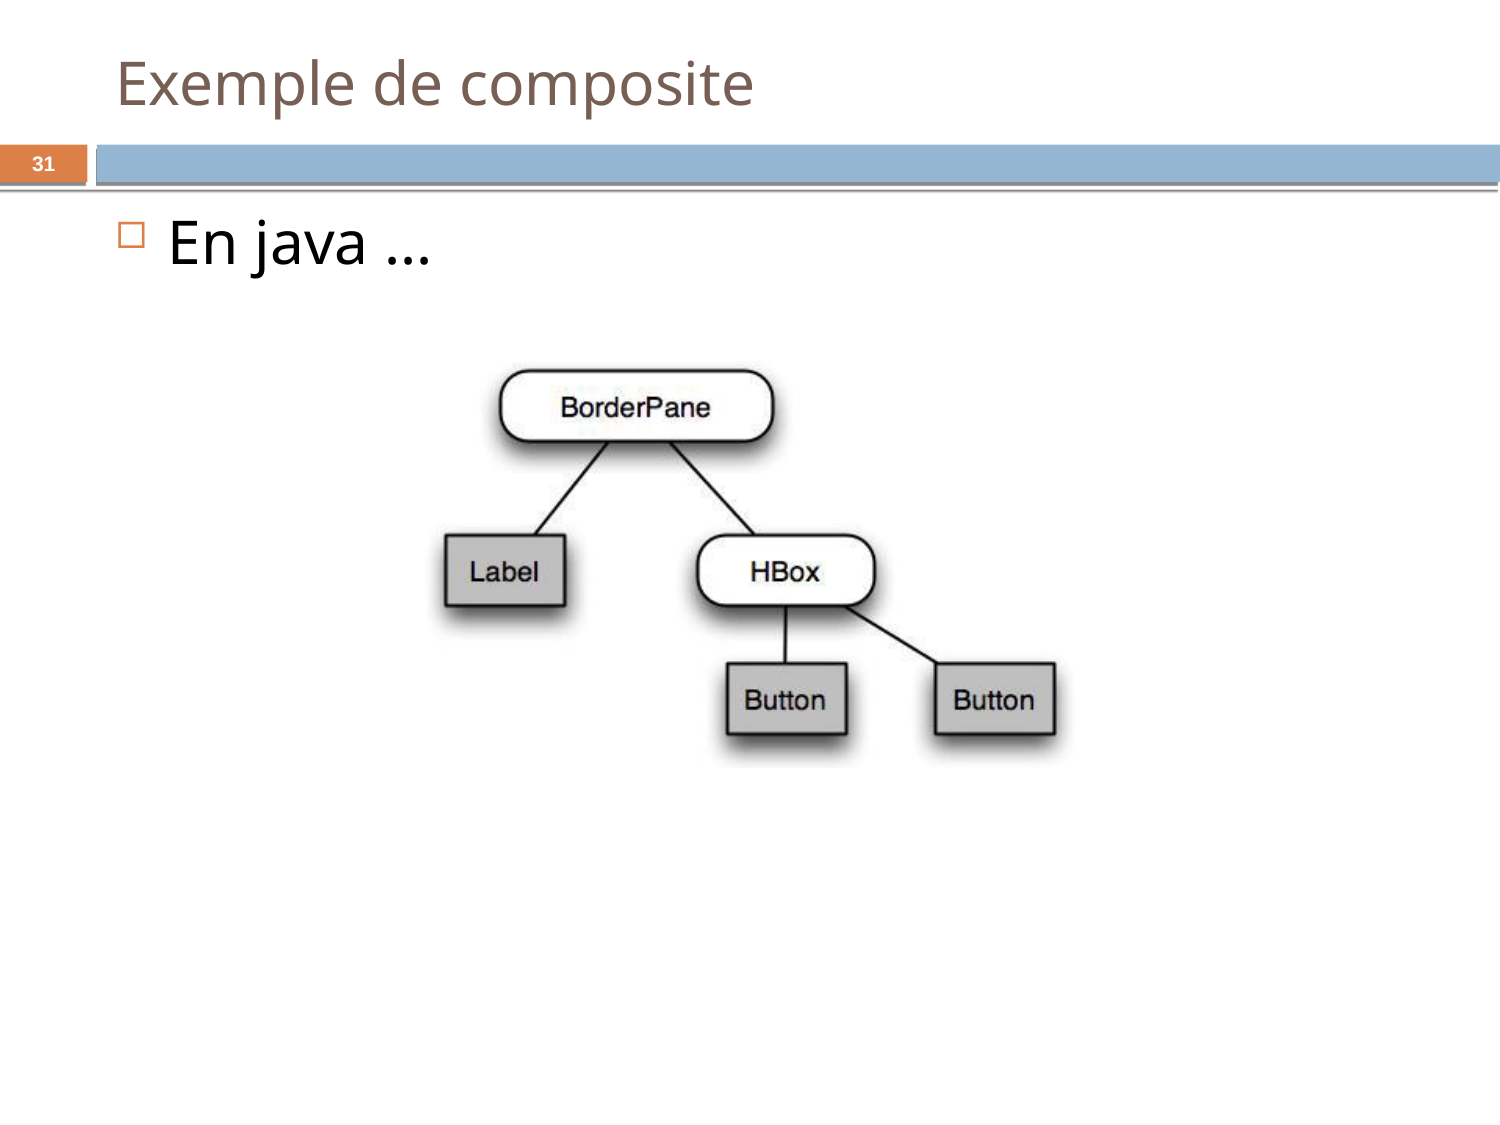

# Exemple de composite
En java ...